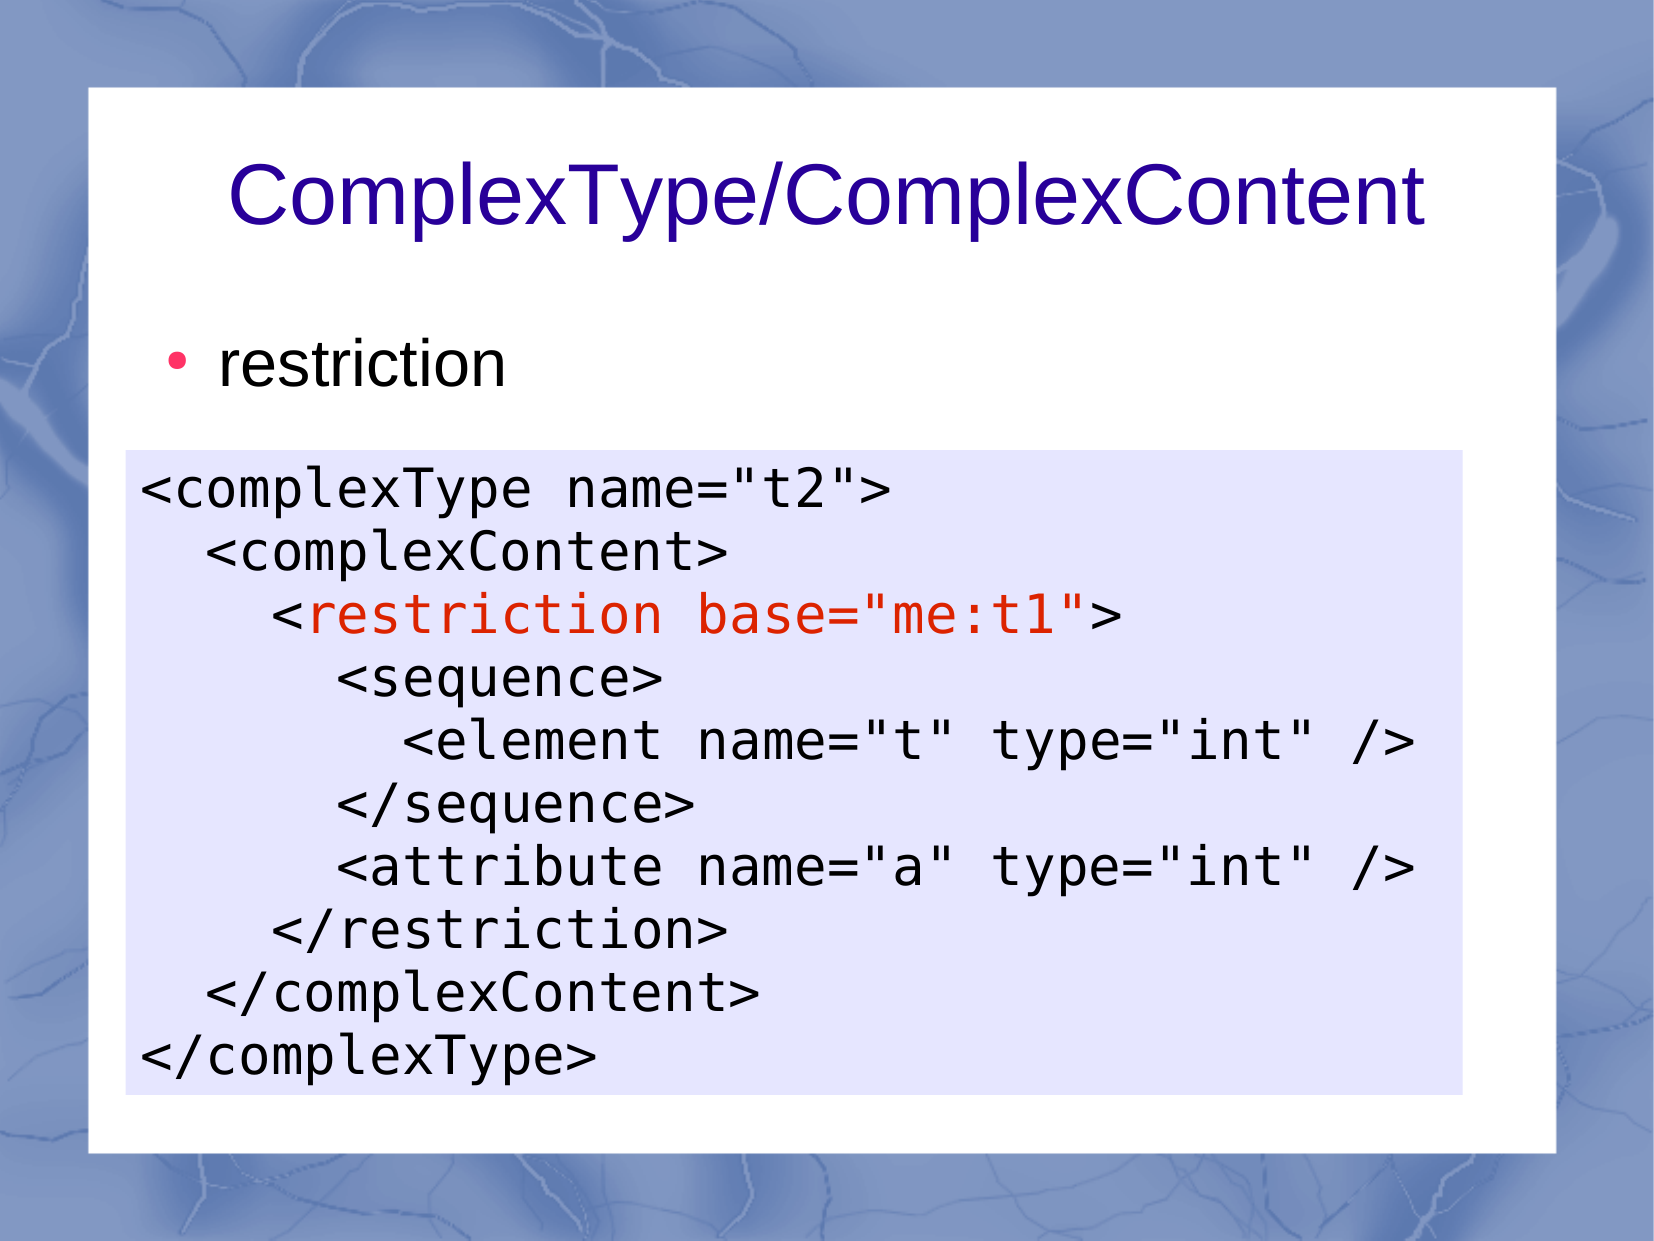

# ComplexType/ComplexContent
restriction
<complexType name="t2">
 <complexContent>
 <restriction base="me:t1">
 <sequence>
 <element name="t" type="int" />
 </sequence>
 <attribute name="a" type="int" />
 </restriction>
 </complexContent>
</complexType>